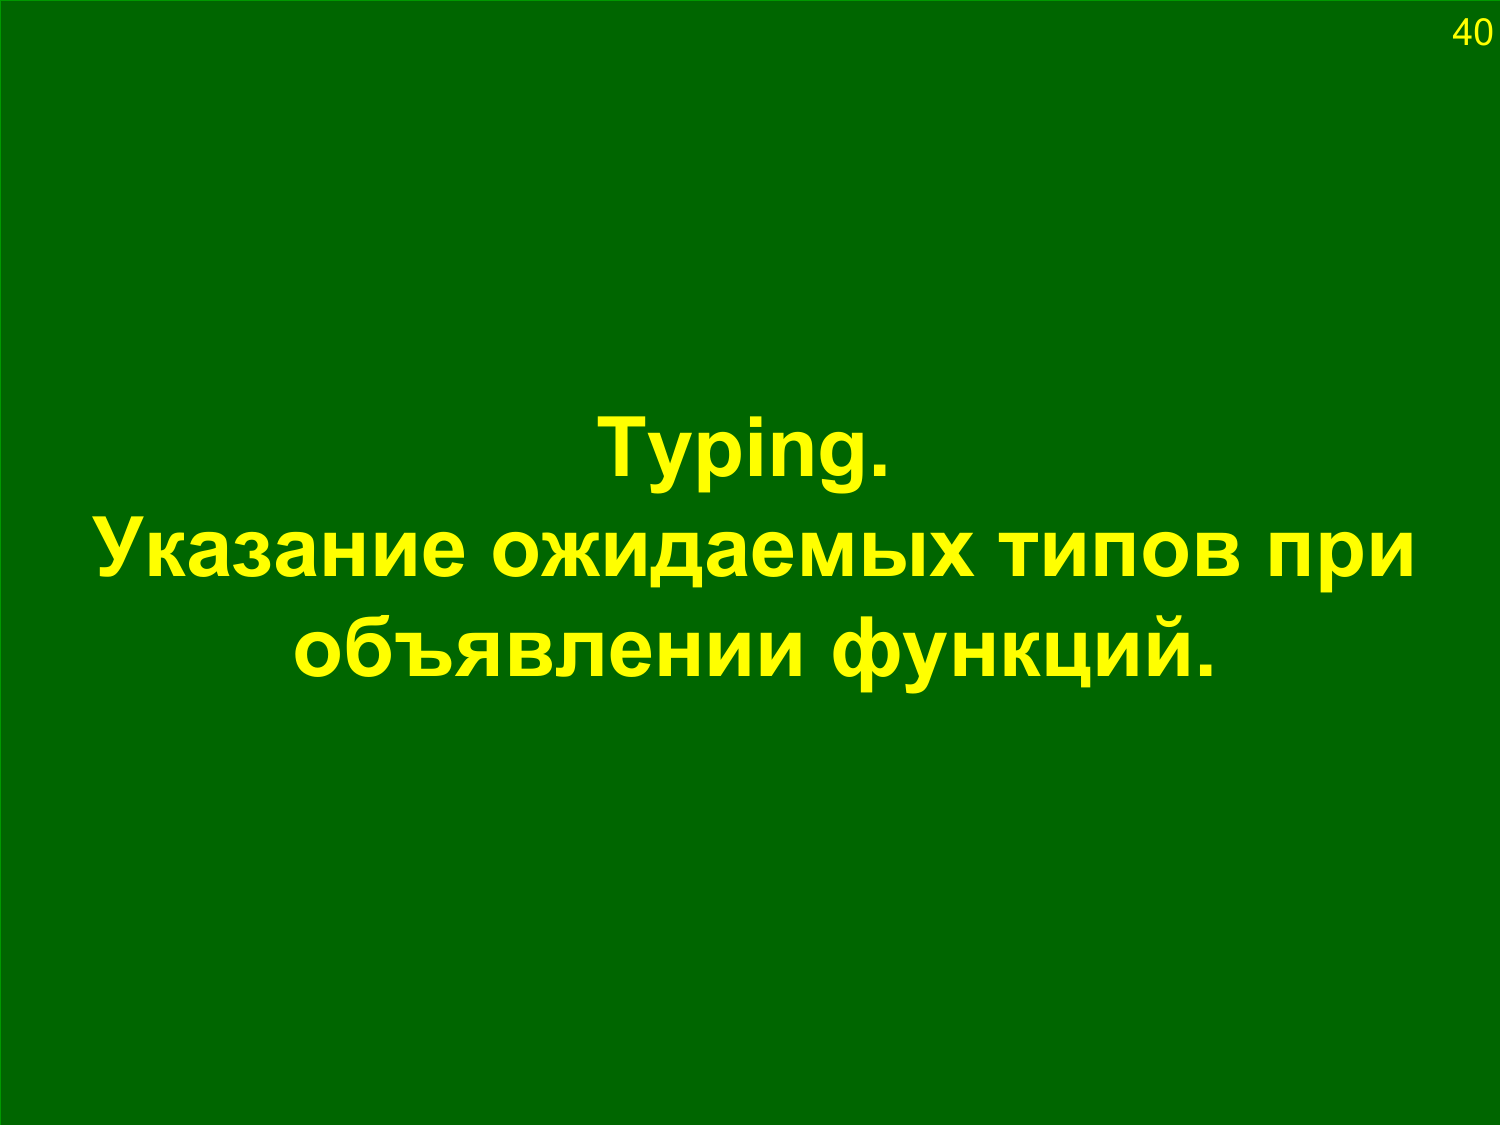

Typing.
Указание ожидаемых типов при объявлении функций.